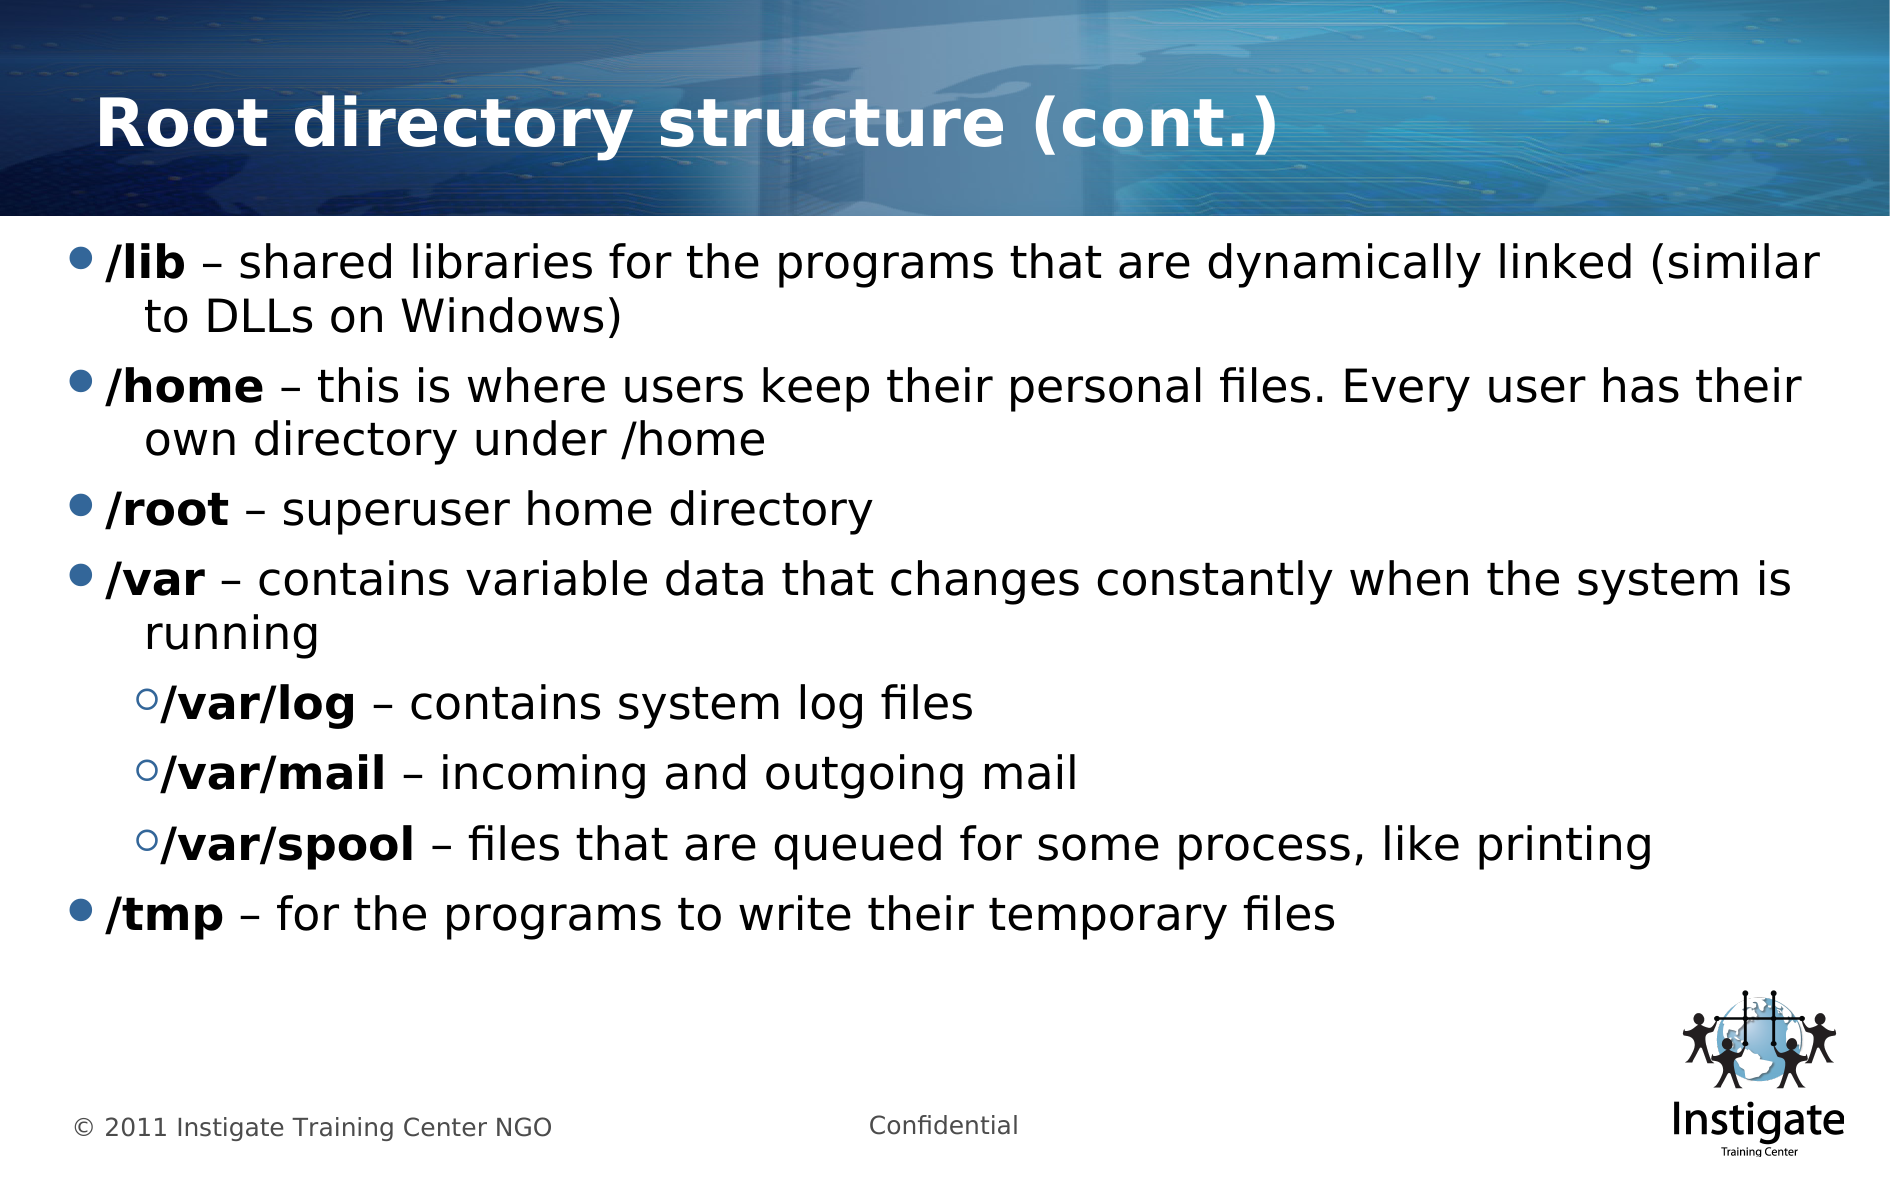

# Root directory structure (cont.)
/lib – shared libraries for the programs that are dynamically linked (similar to DLLs on Windows)
/home – this is where users keep their personal files. Every user has their own directory under /home
/root – superuser home directory
/var – contains variable data that changes constantly when the system is running
/var/log – contains system log files
/var/mail – incoming and outgoing mail
/var/spool – files that are queued for some process, like printing
/tmp – for the programs to write their temporary files